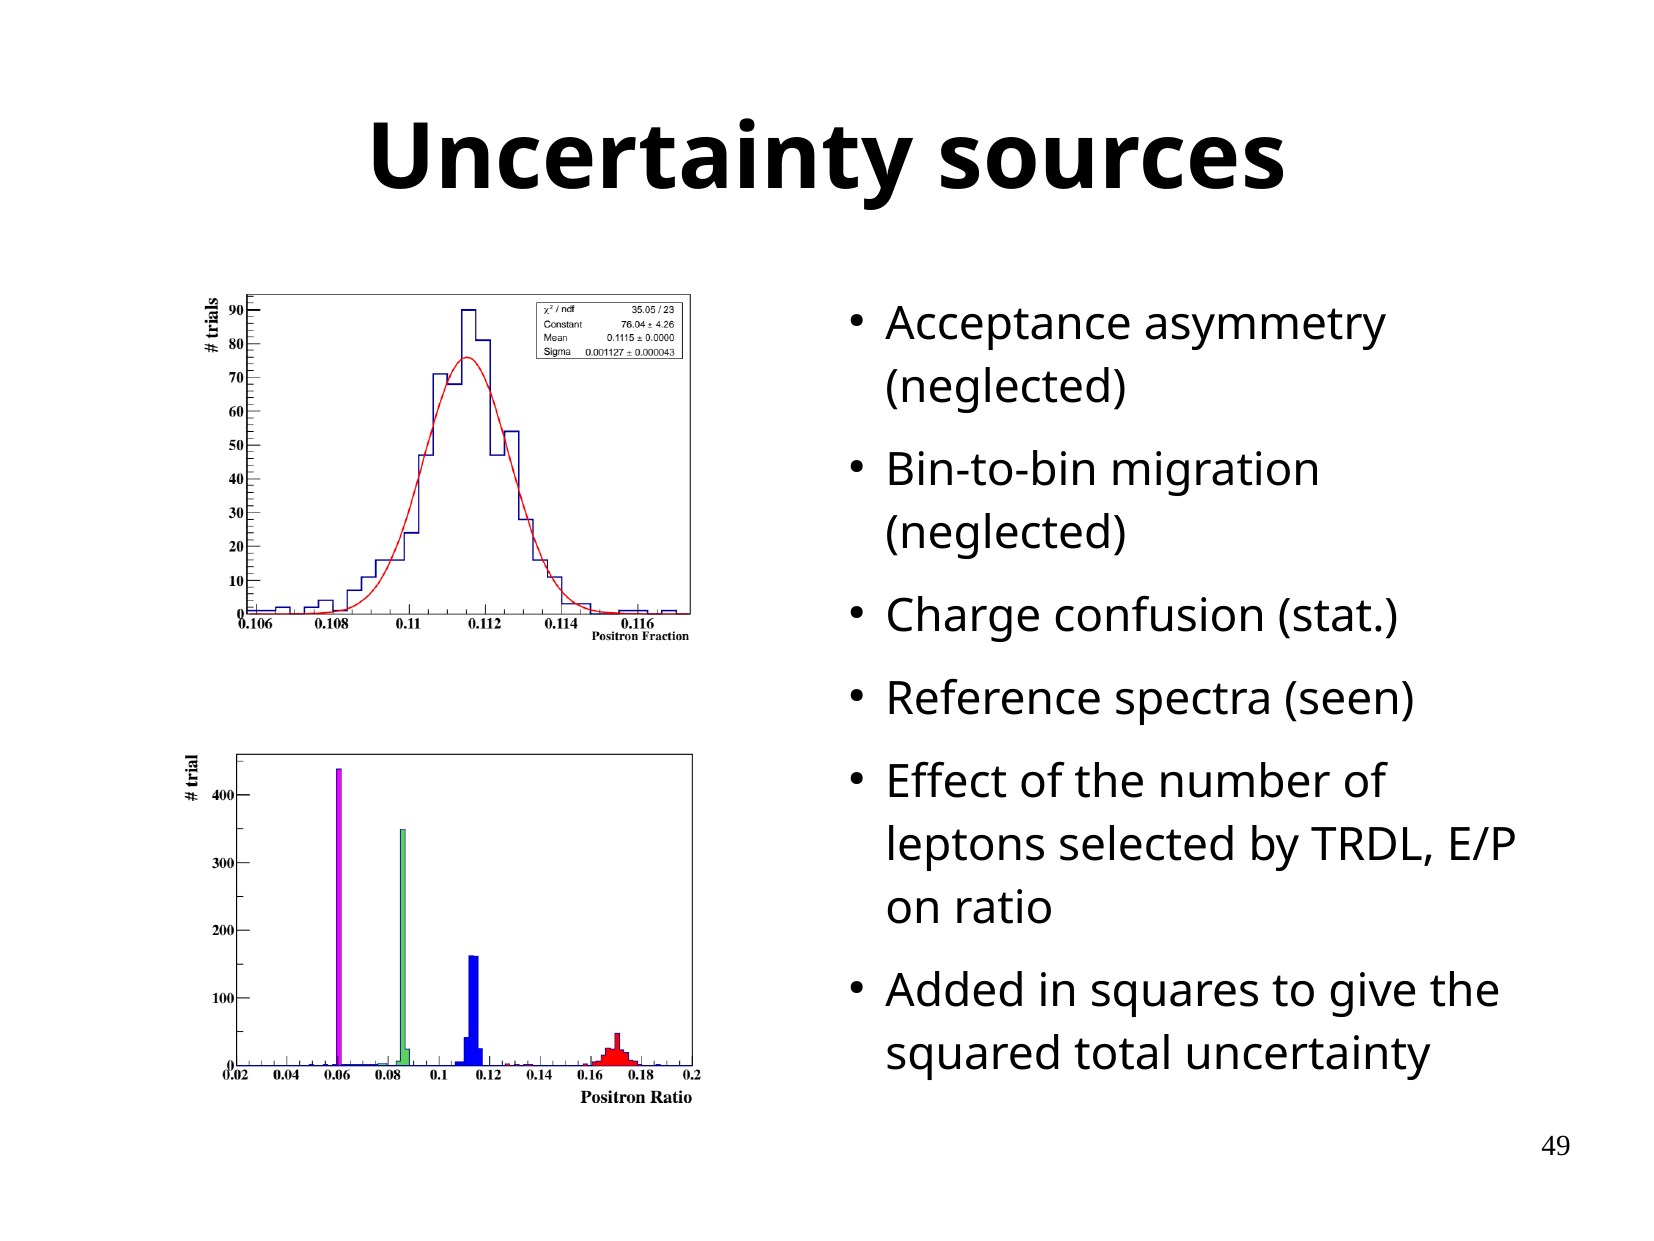

# Uncertainty sources
Acceptance asymmetry (neglected)
Bin-to-bin migration (neglected)
Charge confusion (stat.)
Reference spectra (seen)
Effect of the number of leptons selected by TRDL, E/P on ratio
Added in squares to give the squared total uncertainty
49